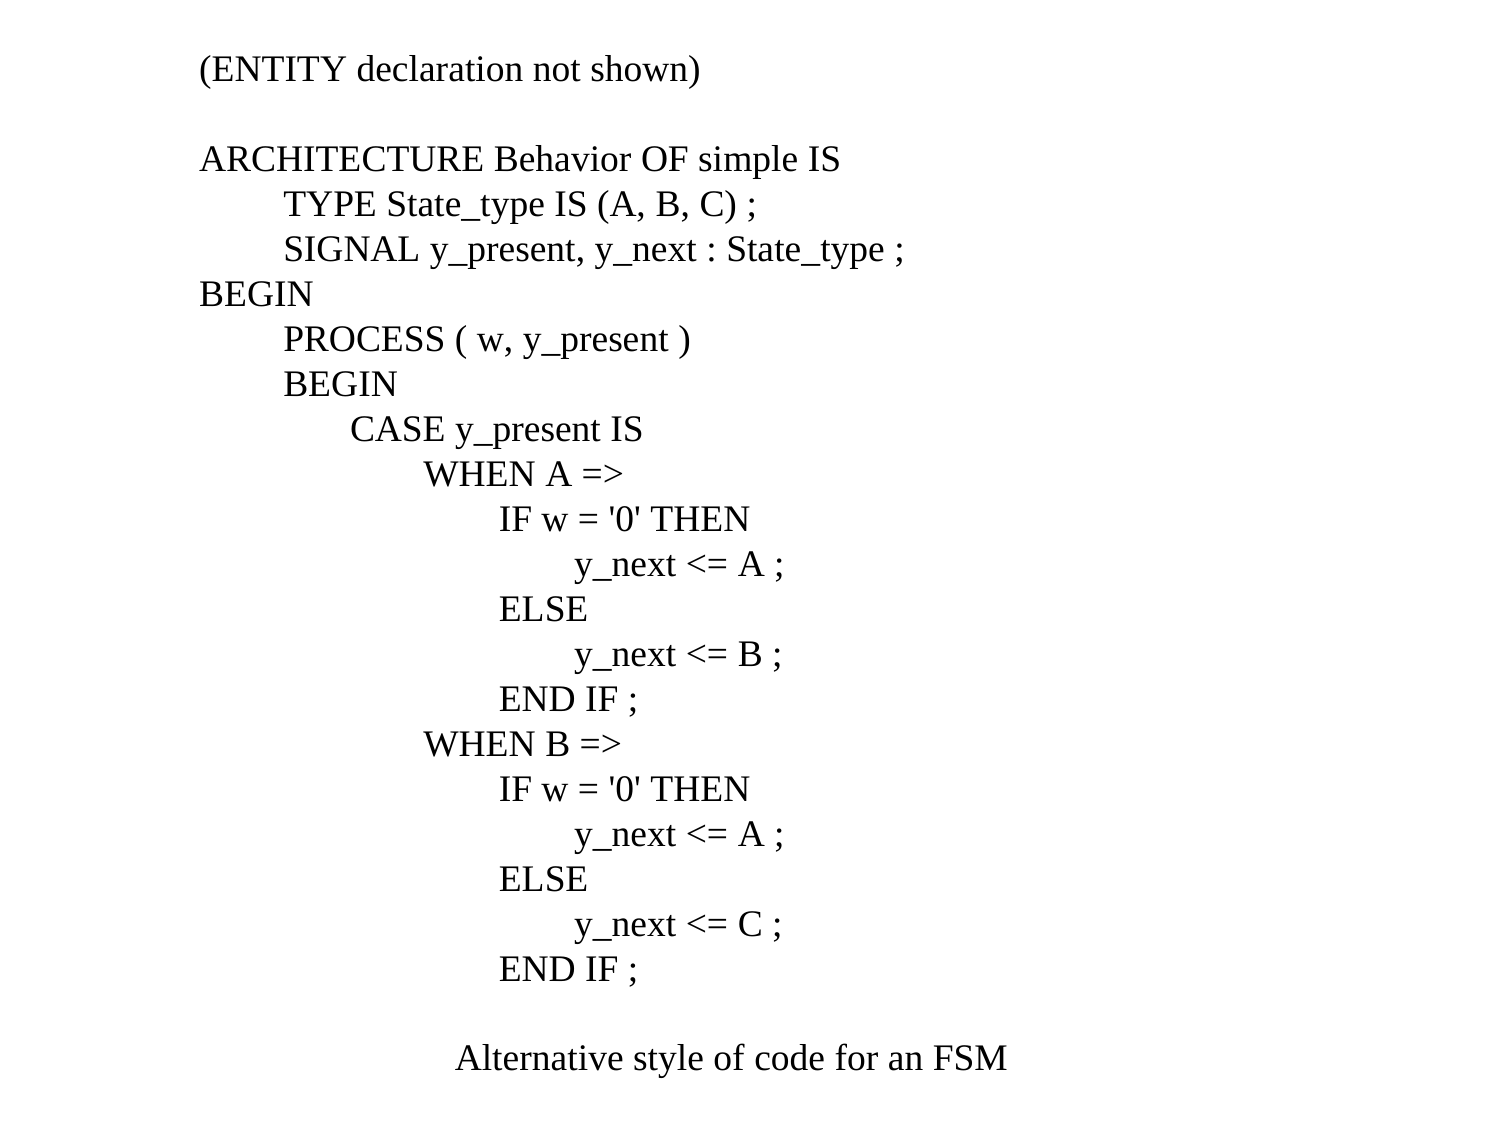

(ENTITY declaration not shown)
ARCHITECTURE Behavior OF simple IS
	TYPE State_type IS (A, B, C) ;
	SIGNAL y_present, y_next : State_type ;
BEGIN
	PROCESS ( w, y_present )
	BEGIN
		CASE y_present IS
			WHEN A =>
				IF w = '0' THEN
					y_next <= A ;
				ELSE
					y_next <= B ;
				END IF ;
			WHEN B =>
				IF w = '0' THEN
					y_next <= A ;
				ELSE
					y_next <= C ;
				END IF ;
Alternative style of code for an FSM